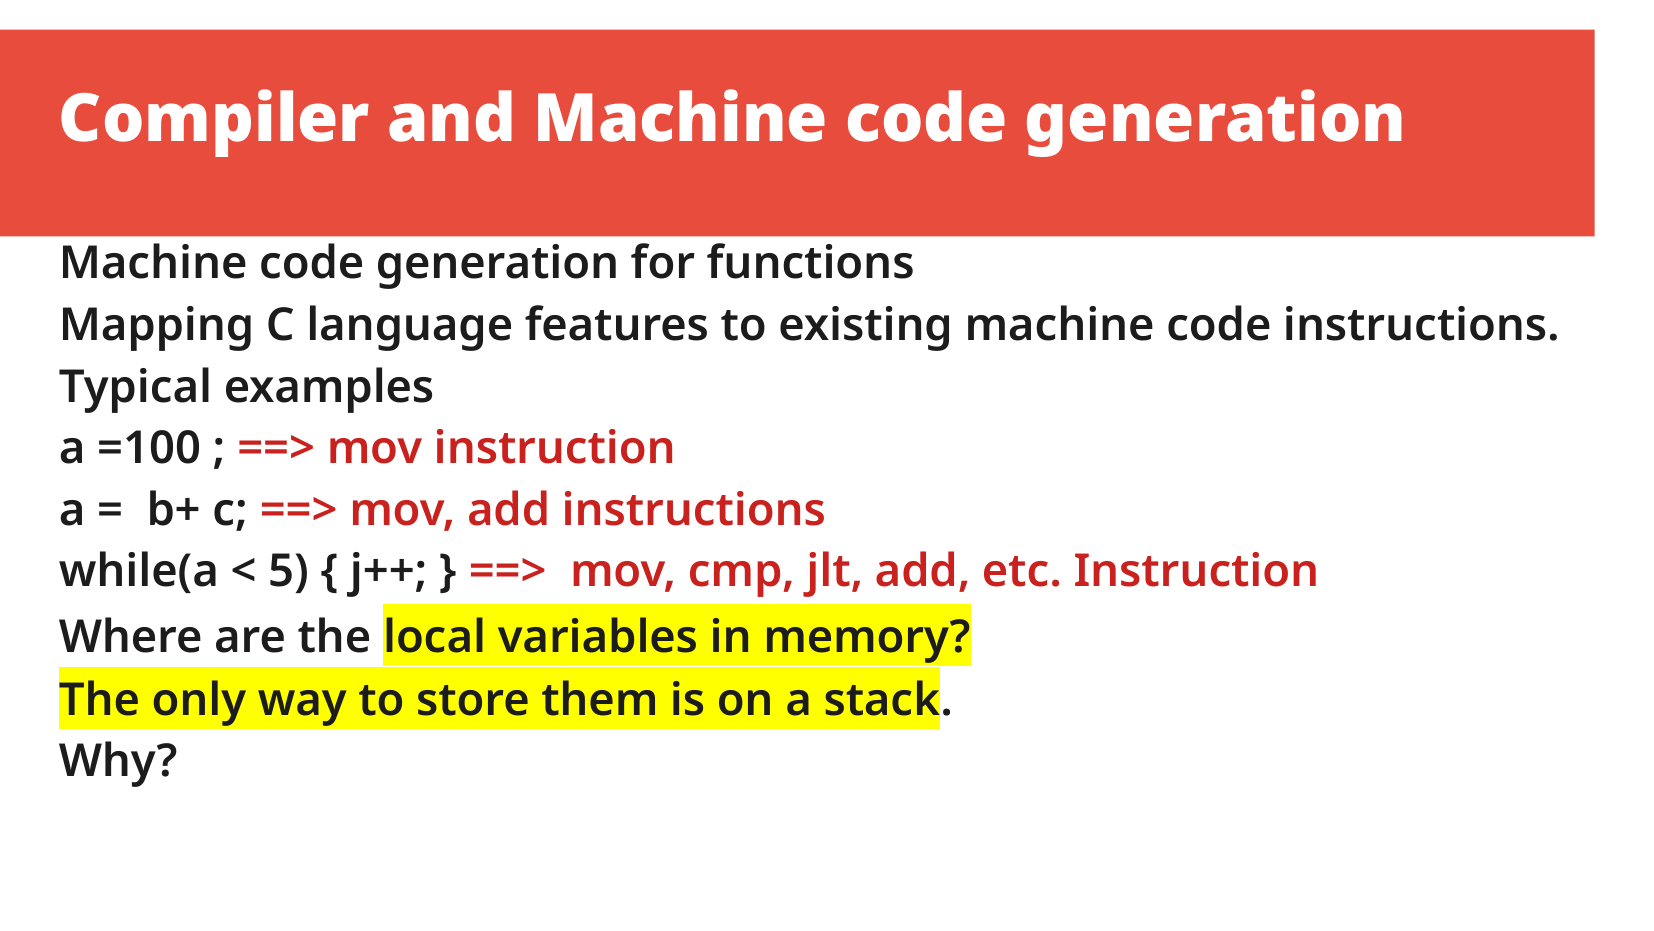

# Compiler and Machine code generation
Machine code generation for functions
Mapping C language features to existing machine code instructions.
Typical examples
a =100 ; ==> mov instruction
a = b+ c; ==> mov, add instructions
while(a < 5) { j++; } ==> mov, cmp, jlt, add, etc. Instruction
Where are the local variables in memory?
The only way to store them is on a stack.
Why?
5